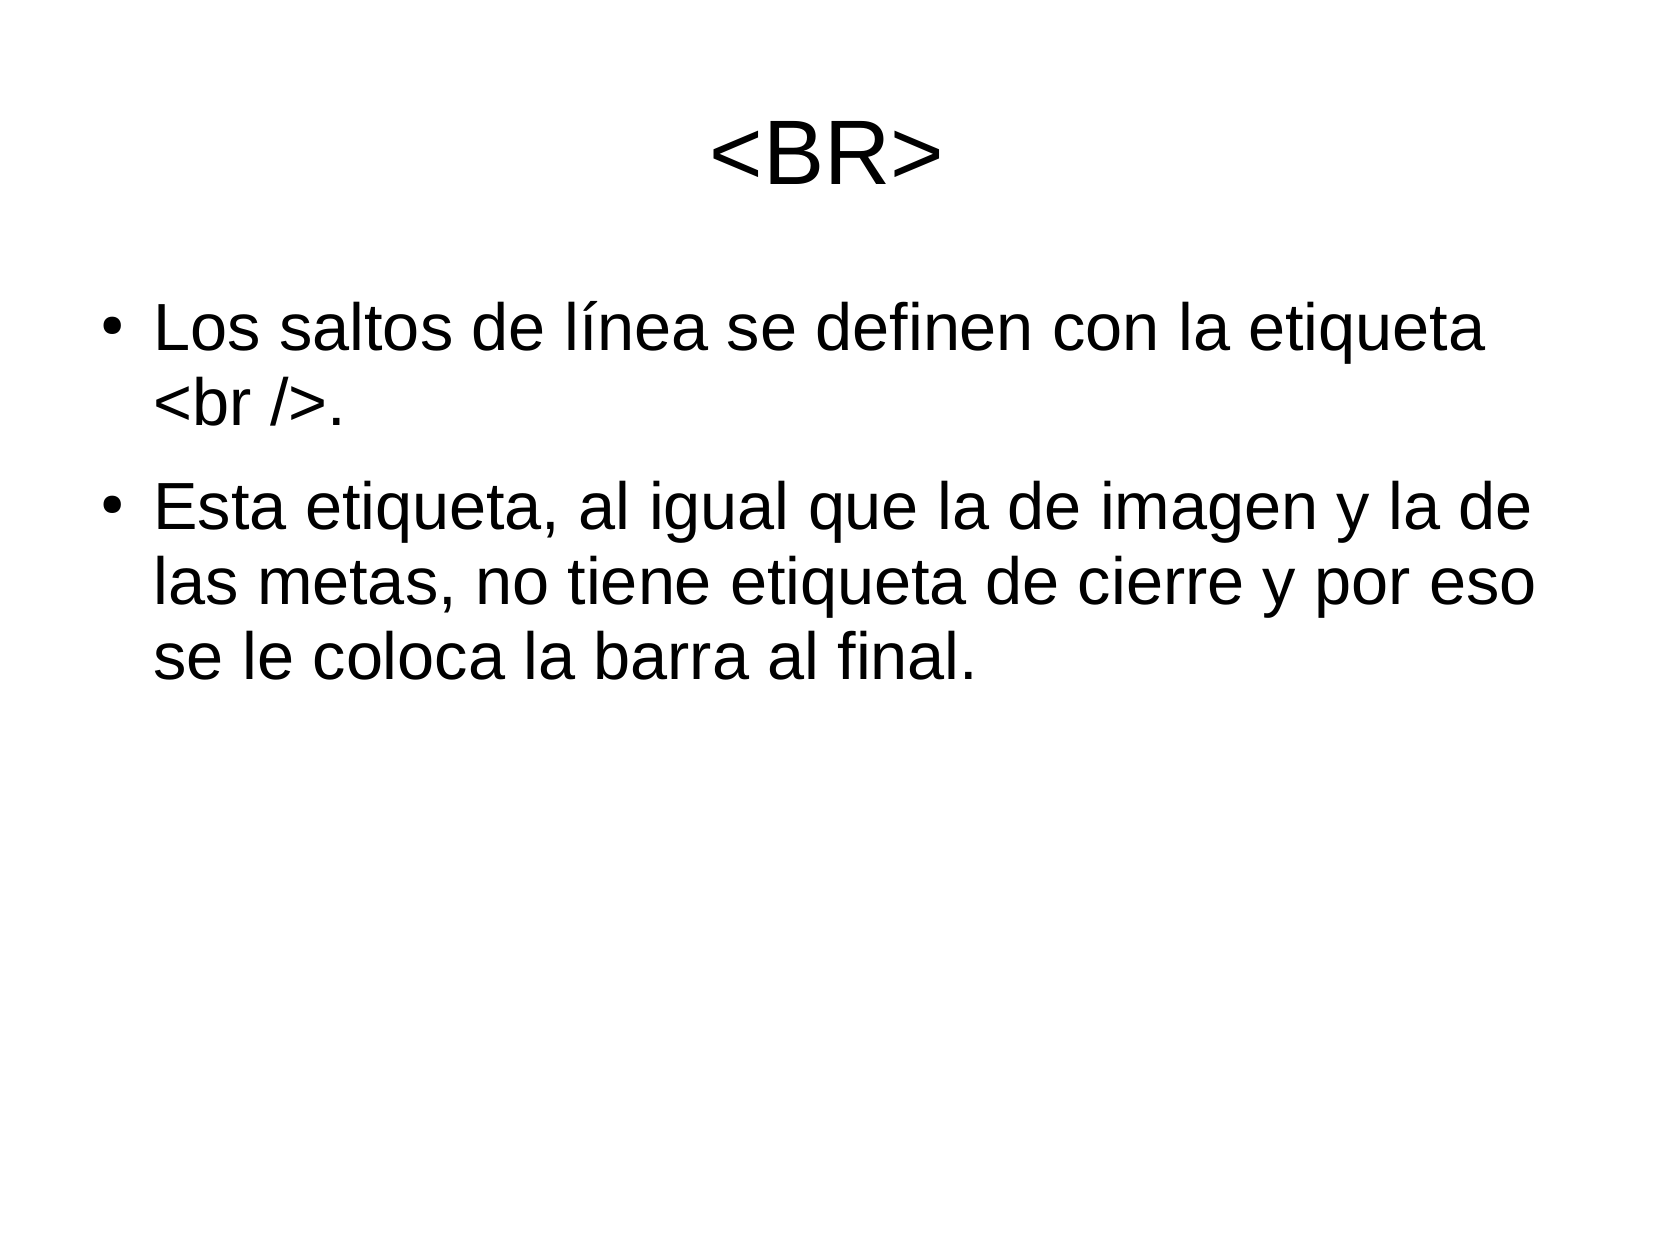

# <BR>
Los saltos de línea se definen con la etiqueta <br />.
Esta etiqueta, al igual que la de imagen y la de las metas, no tiene etiqueta de cierre y por eso se le coloca la barra al final.